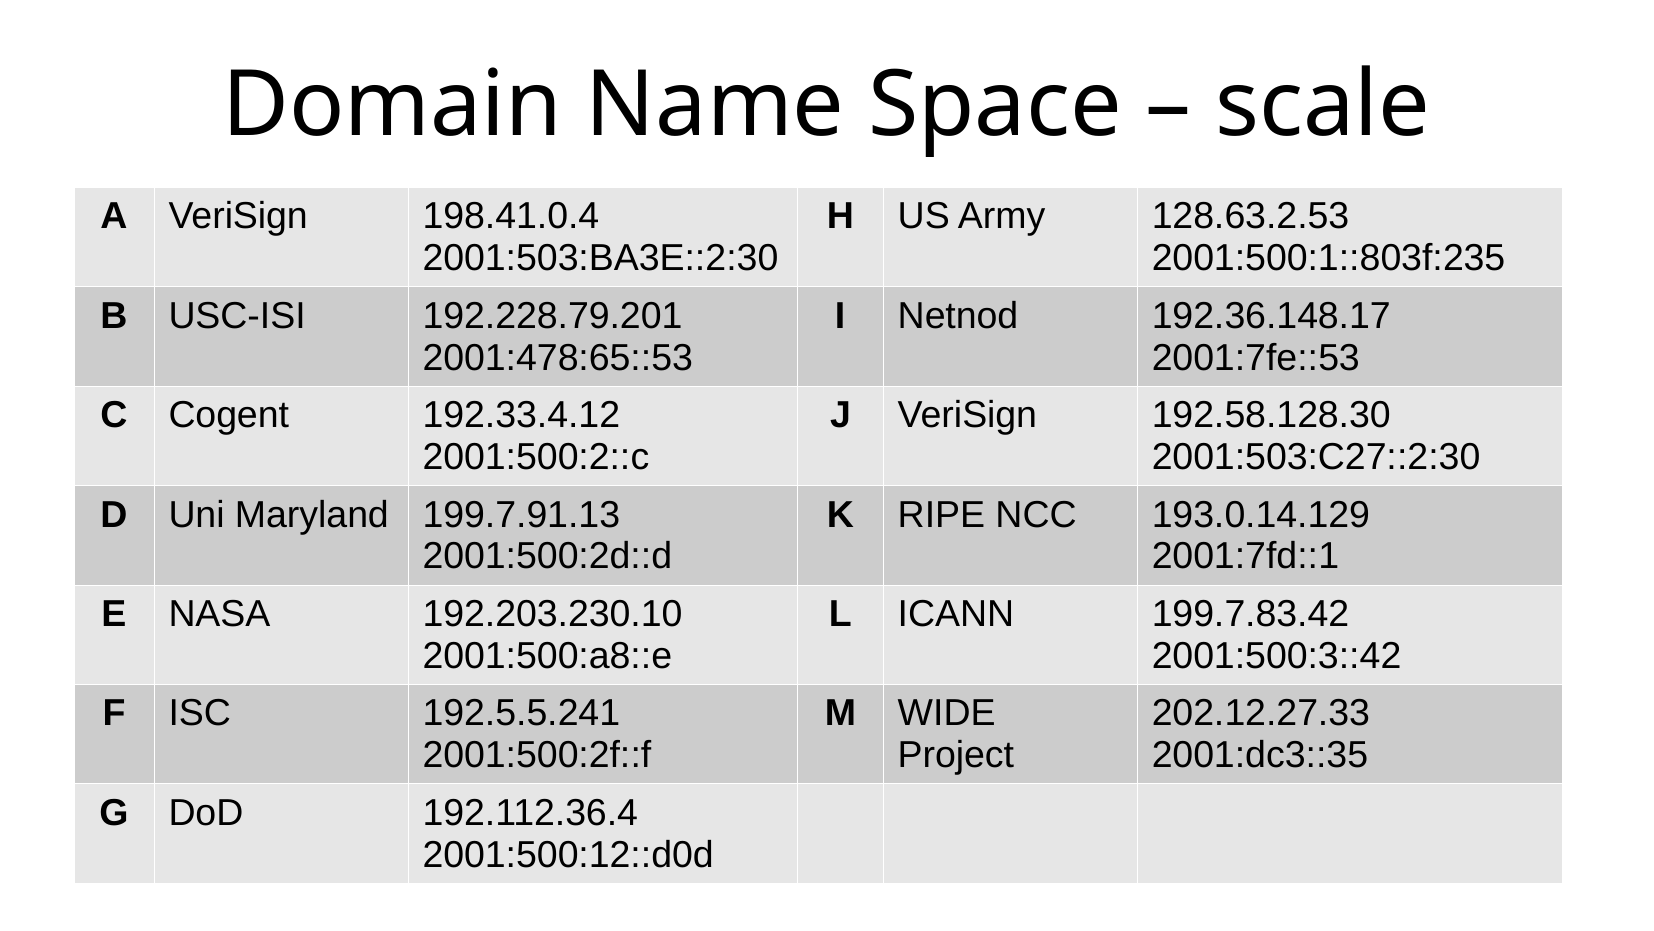

# Domain Name Space – scale
| A | VeriSign | 198.41.0.4 2001:503:BA3E::2:30 | H | US Army | 128.63.2.53 2001:500:1::803f:235 |
| --- | --- | --- | --- | --- | --- |
| B | USC-ISI | 192.228.79.201 2001:478:65::53 | I | Netnod | 192.36.148.17 2001:7fe::53 |
| C | Cogent | 192.33.4.12 2001:500:2::c | J | VeriSign | 192.58.128.30 2001:503:C27::2:30 |
| D | Uni Maryland | 199.7.91.13 2001:500:2d::d | K | RIPE NCC | 193.0.14.129 2001:7fd::1 |
| E | NASA | 192.203.230.10 2001:500:a8::e | L | ICANN | 199.7.83.42 2001:500:3::42 |
| F | ISC | 192.5.5.241 2001:500:2f::f | M | WIDE Project | 202.12.27.33 2001:dc3::35 |
| G | DoD | 192.112.36.4 2001:500:12::d0d | | | |